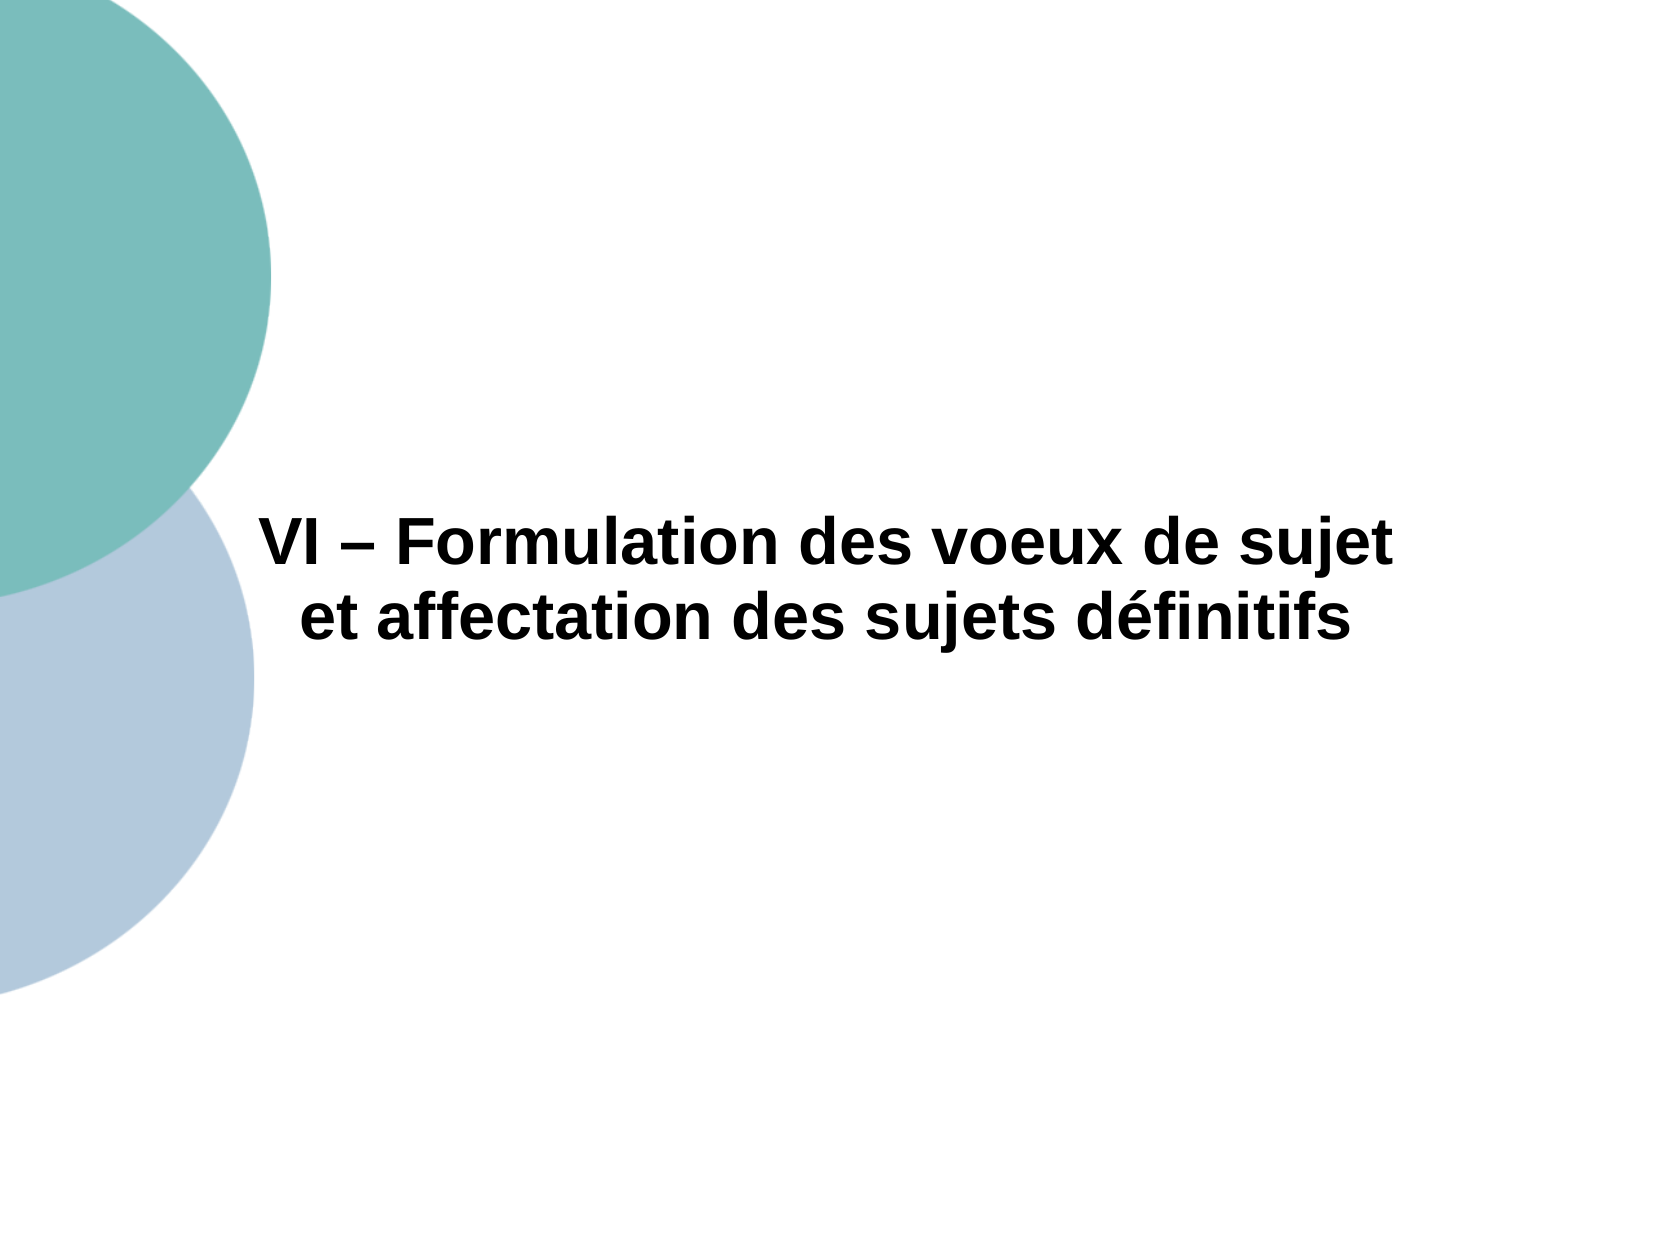

# VI – Formulation des voeux de sujet
et affectation des sujets définitifs